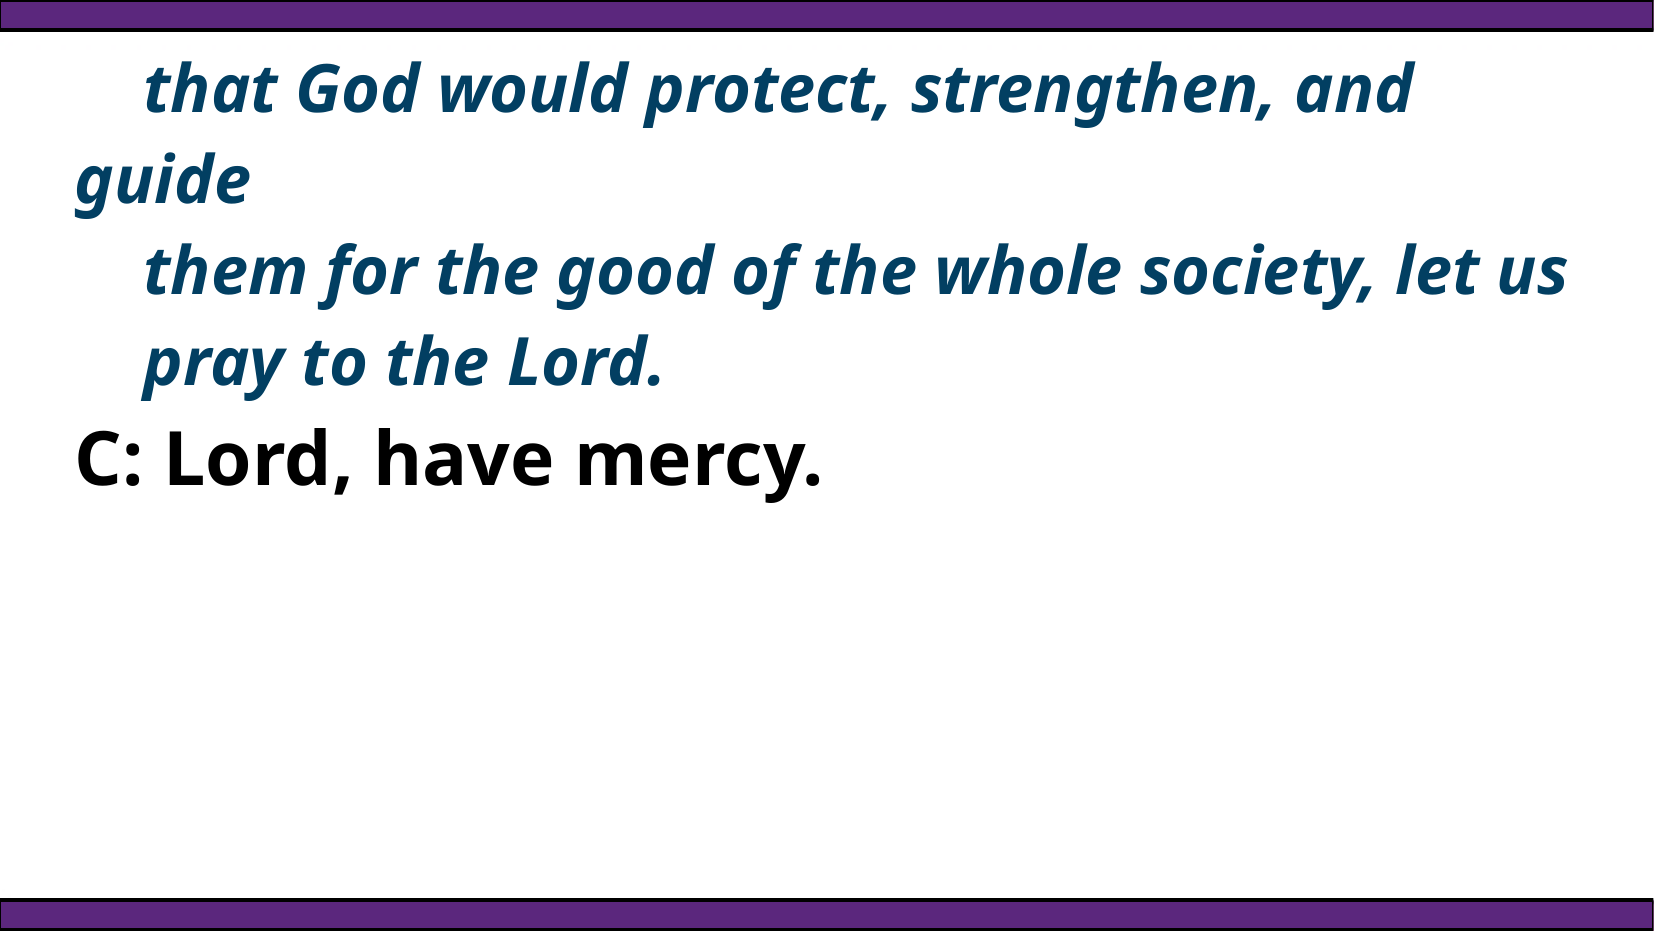

that God would protect, strengthen, and guide
 them for the good of the whole society, let us
 pray to the Lord.
C: Lord, have mercy.